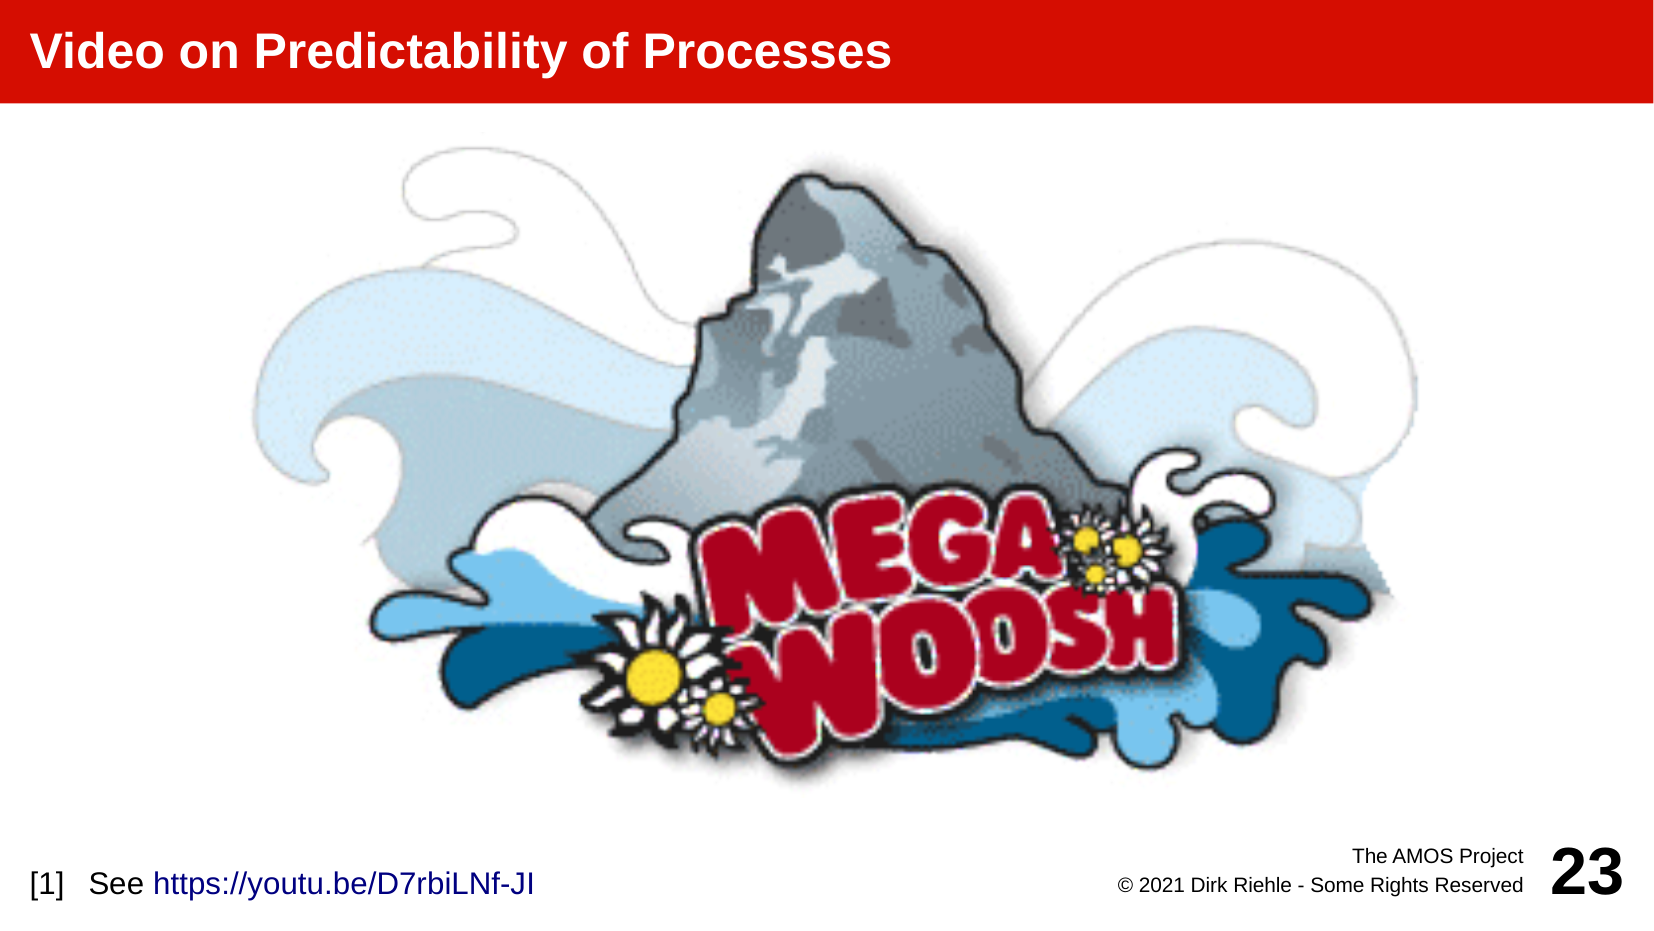

# Video on Predictability of Processes
[1]	See https://youtu.be/D7rbiLNf-JI
The AMOS Project
23
© 2021 Dirk Riehle - Some Rights Reserved